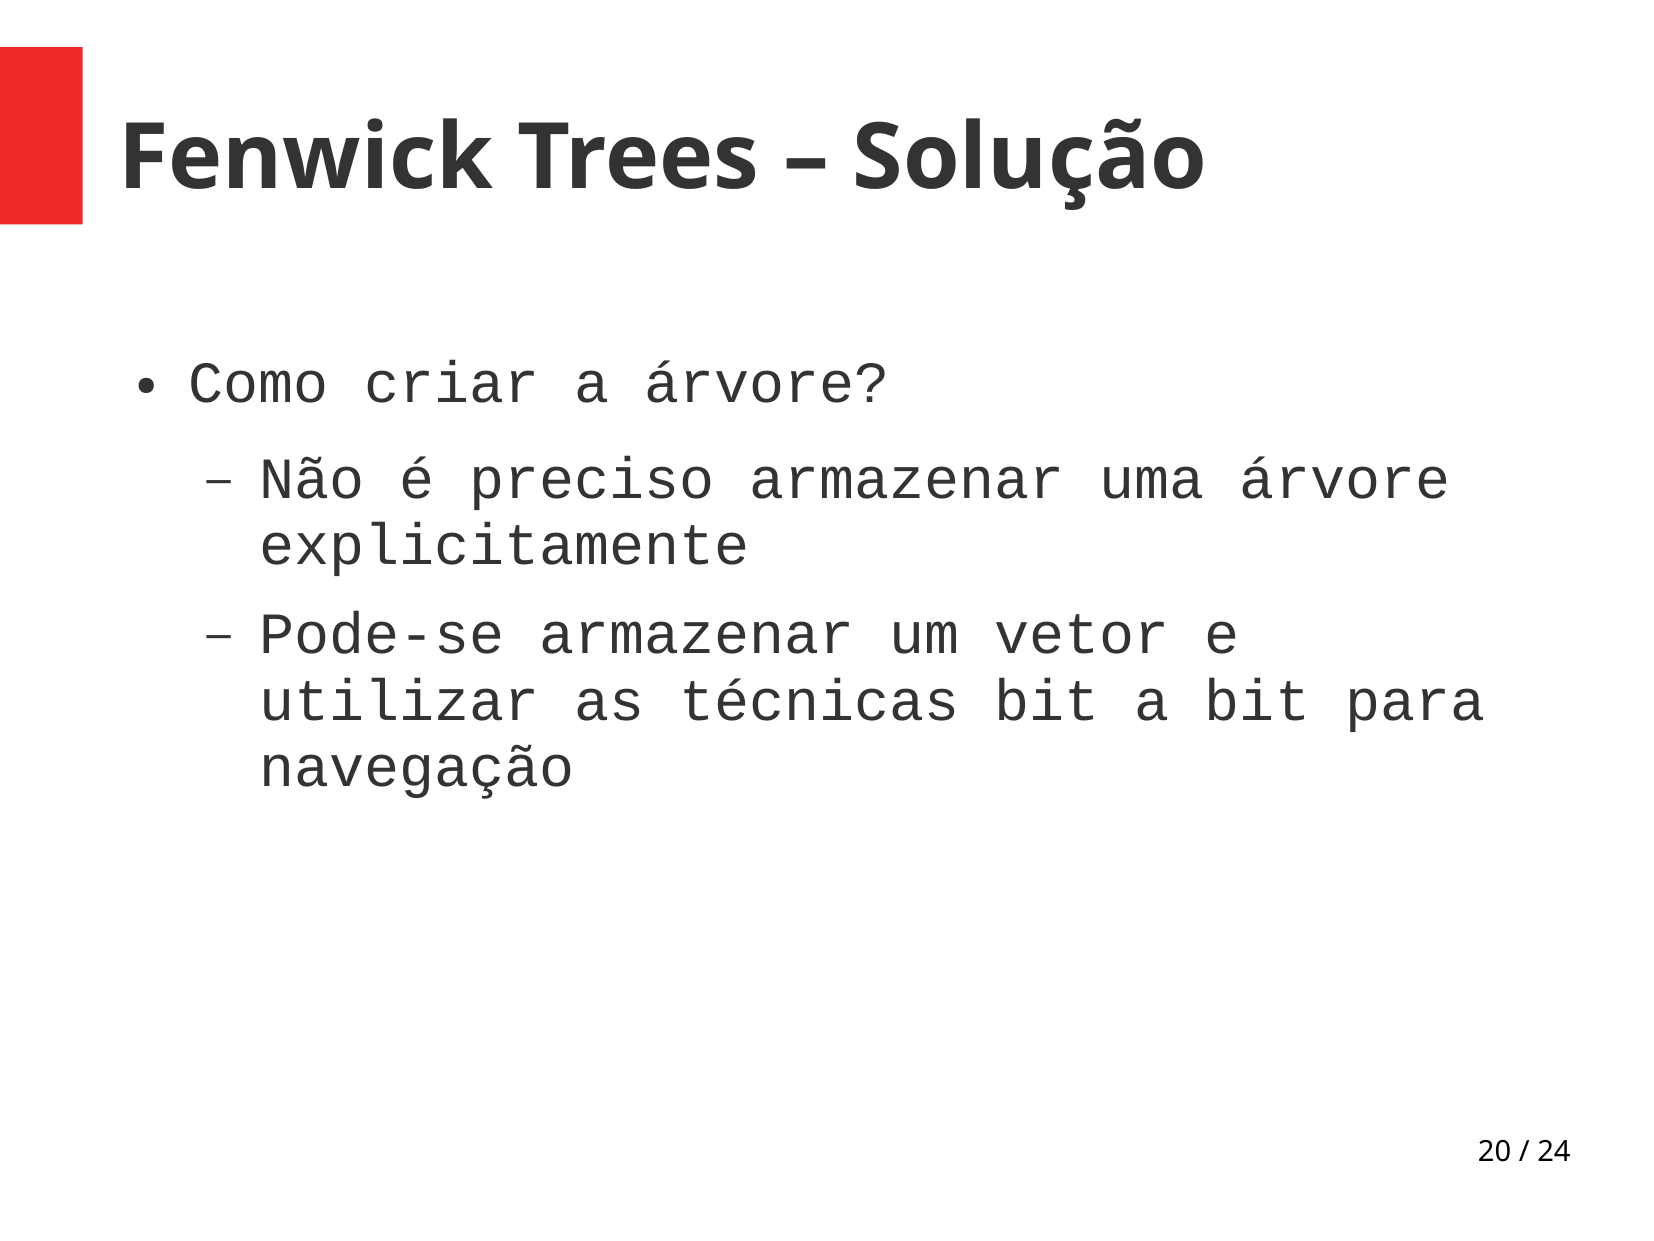

# Fenwick Trees – Solução
Como criar a árvore?
Não é preciso armazenar uma árvore explicitamente
Pode-se armazenar um vetor e utilizar as técnicas bit a bit para navegação
20